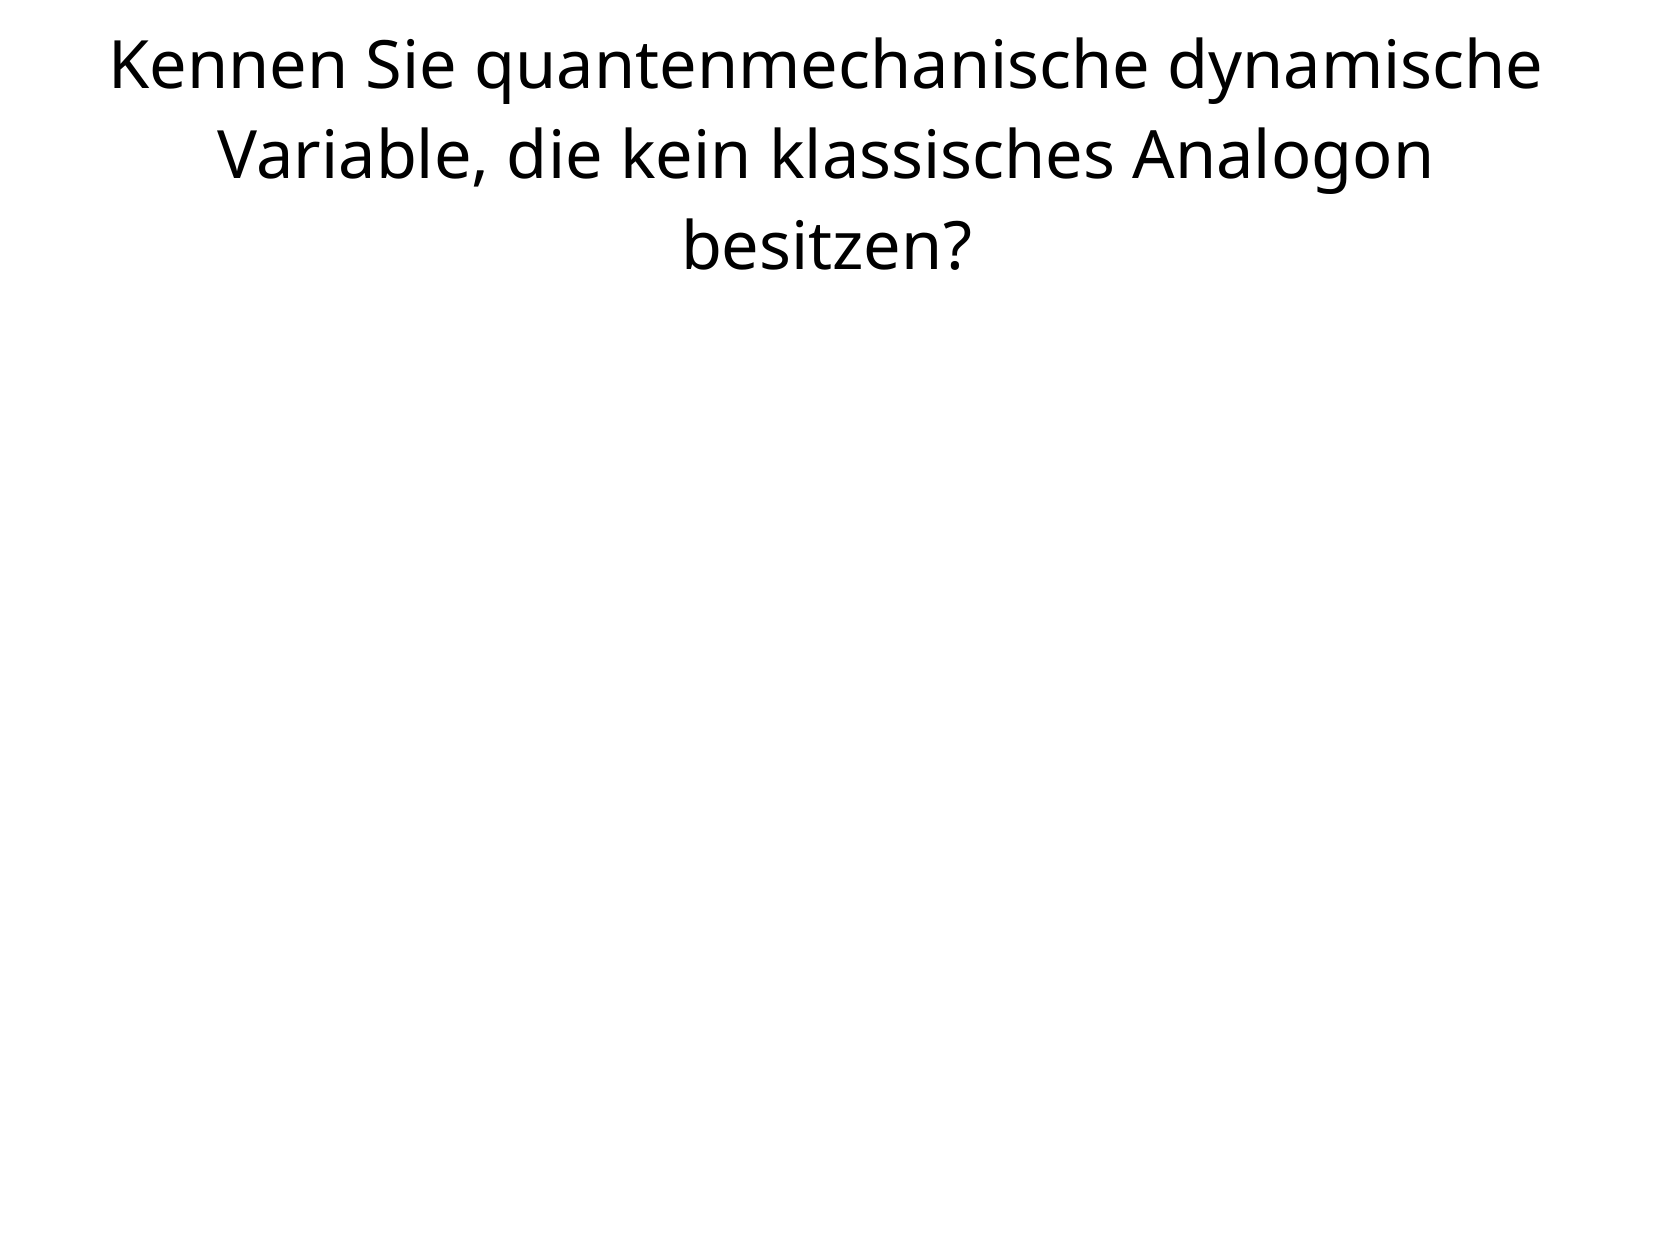

# Kennen Sie quantenmechanische dynamische Variable, die kein klassisches Analogon besitzen?